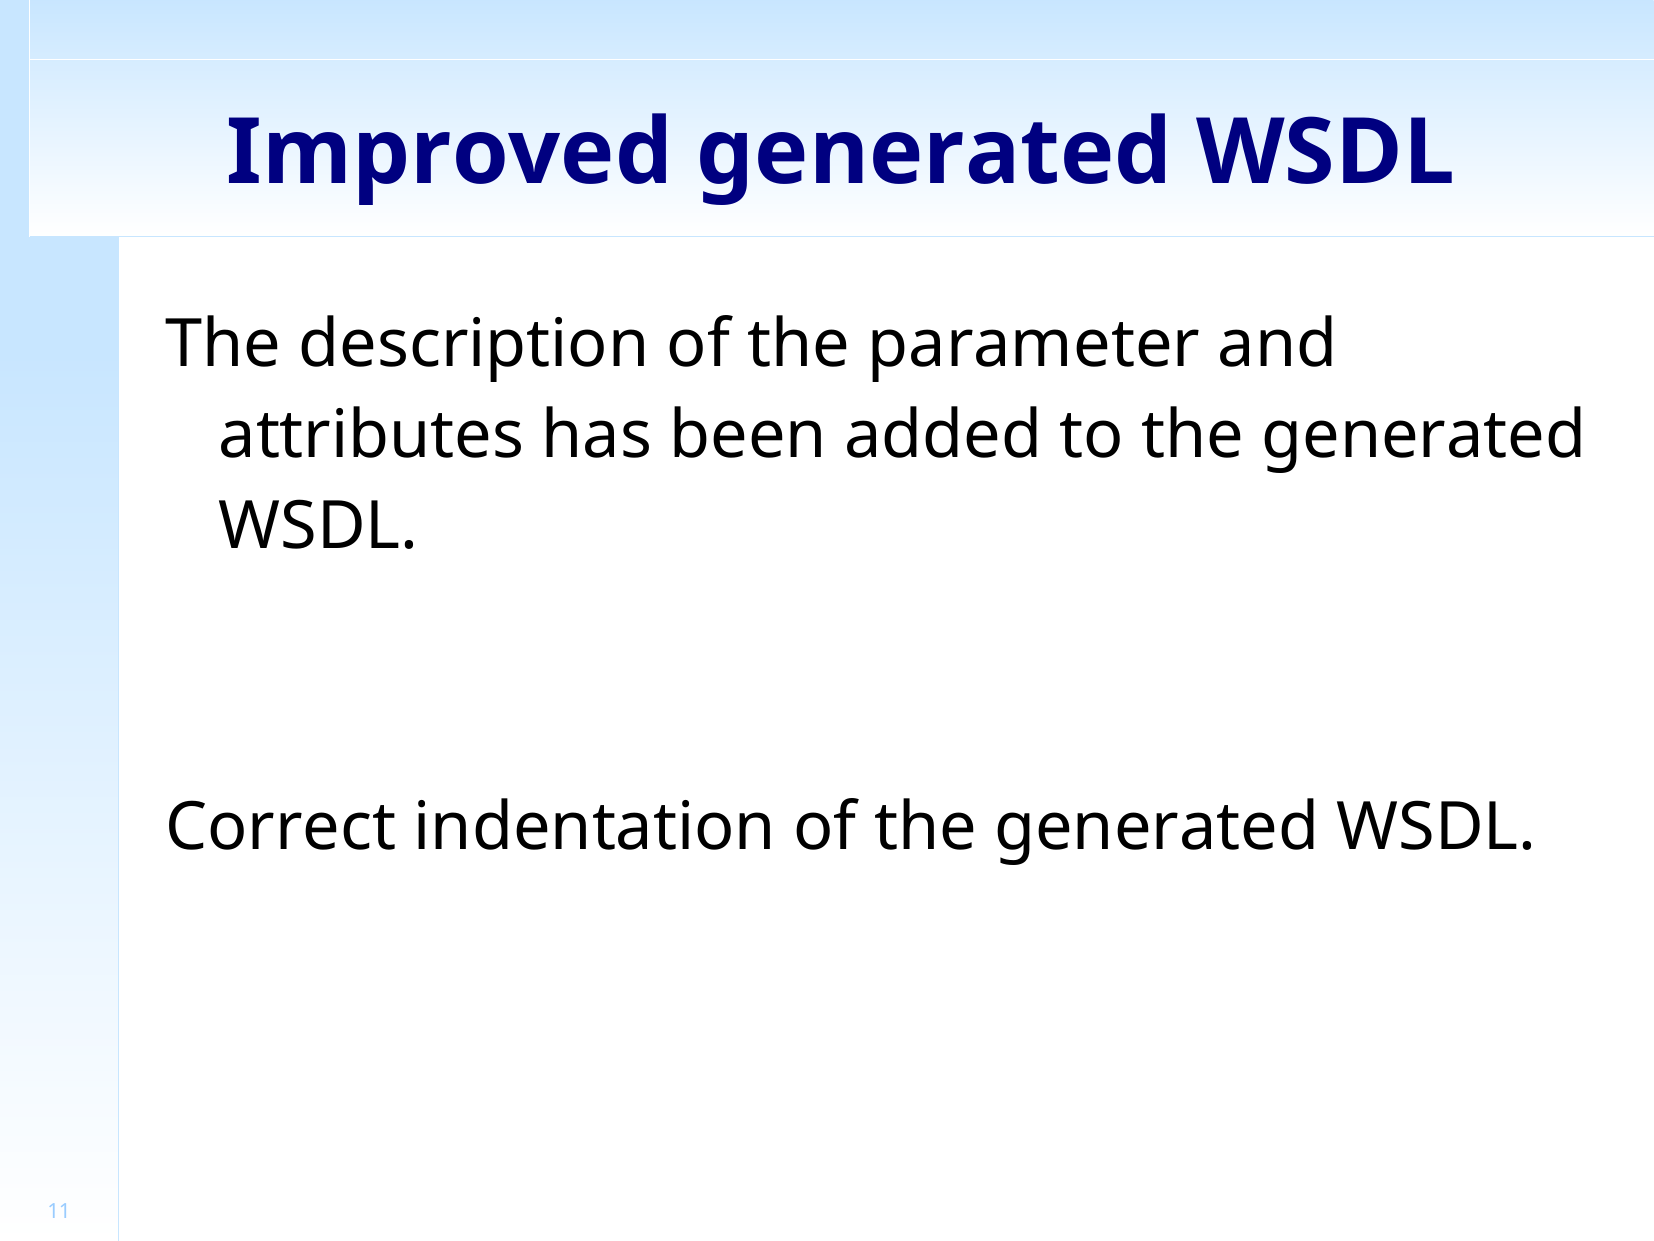

# Improved generated WSDL
The description of the parameter and attributes has been added to the generated WSDL.
Correct indentation of the generated WSDL.